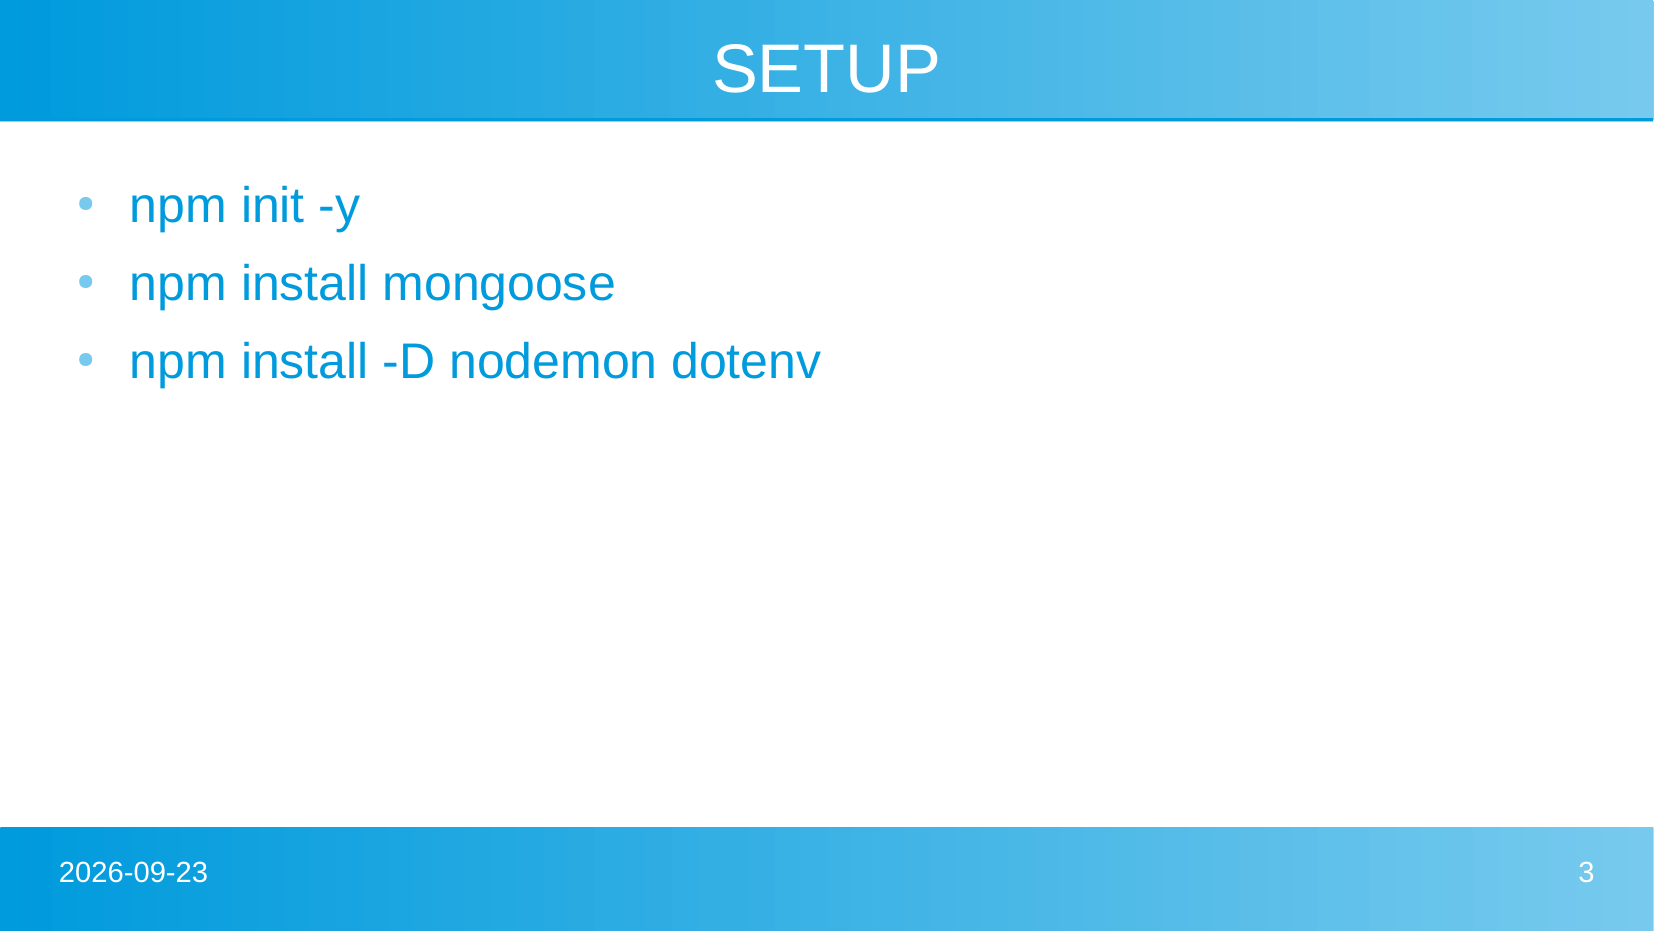

# SETUP
npm init -y
npm install mongoose
npm install -D nodemon dotenv
3